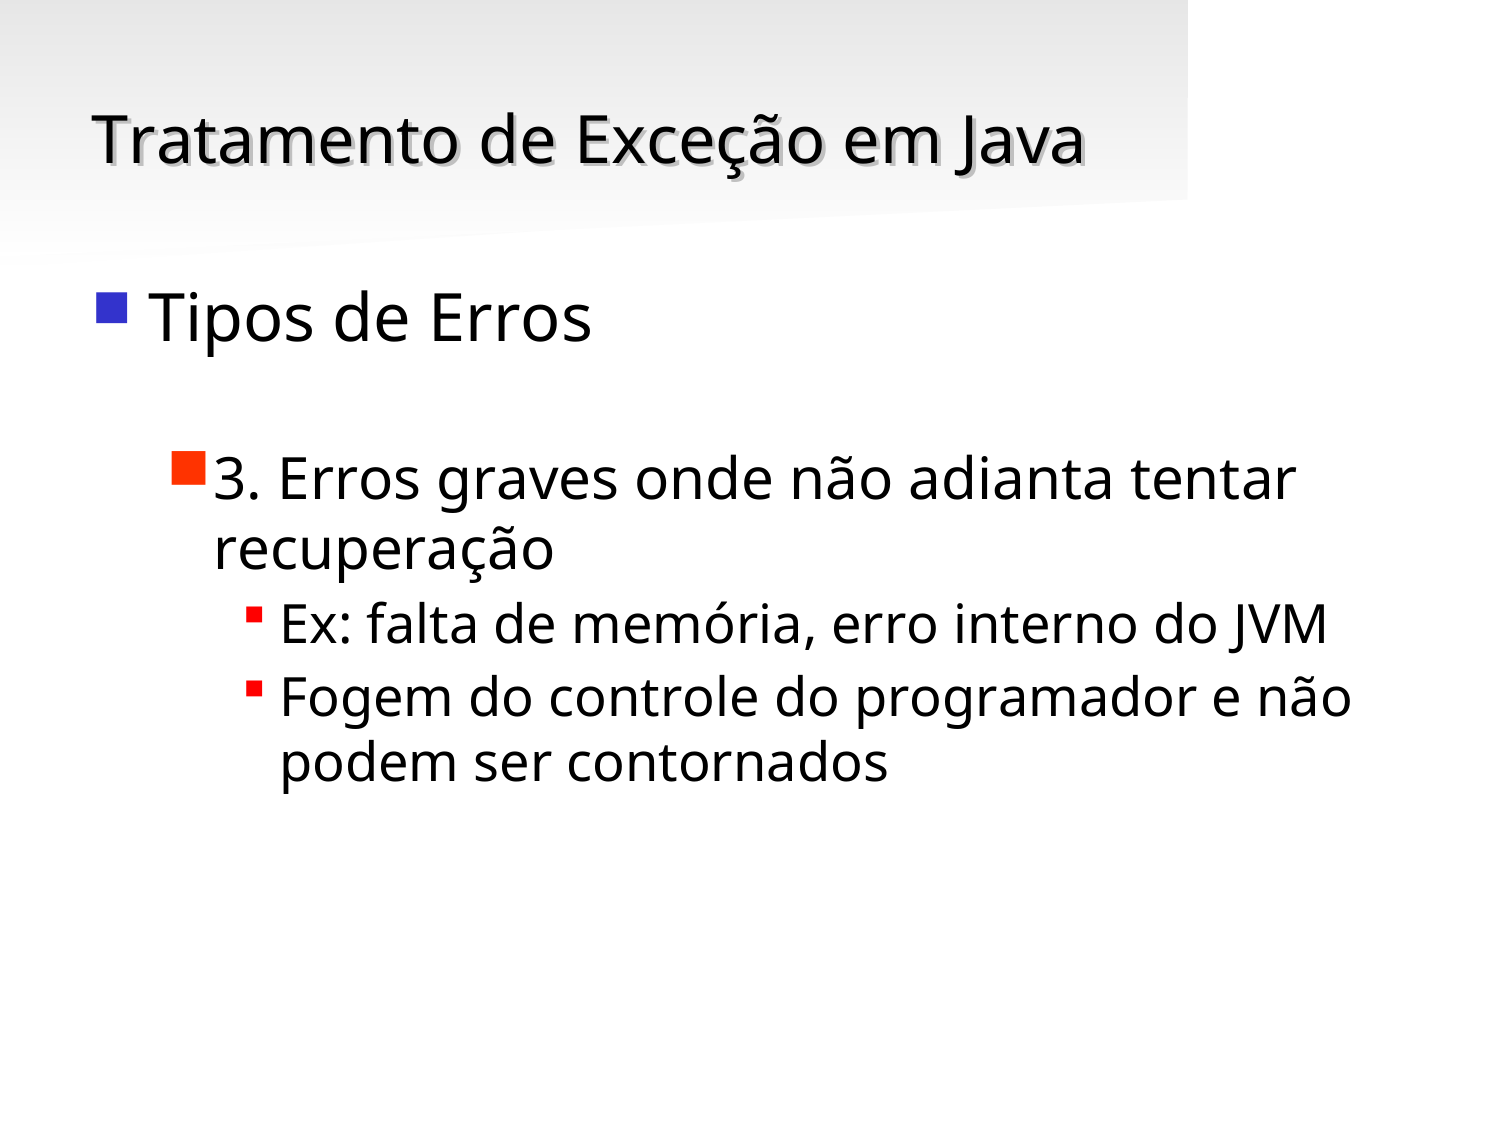

# Tratamento de Exceção em Java
Tipos de Erros
3. Erros graves onde não adianta tentar recuperação
Ex: falta de memória, erro interno do JVM
Fogem do controle do programador e não podem ser contornados